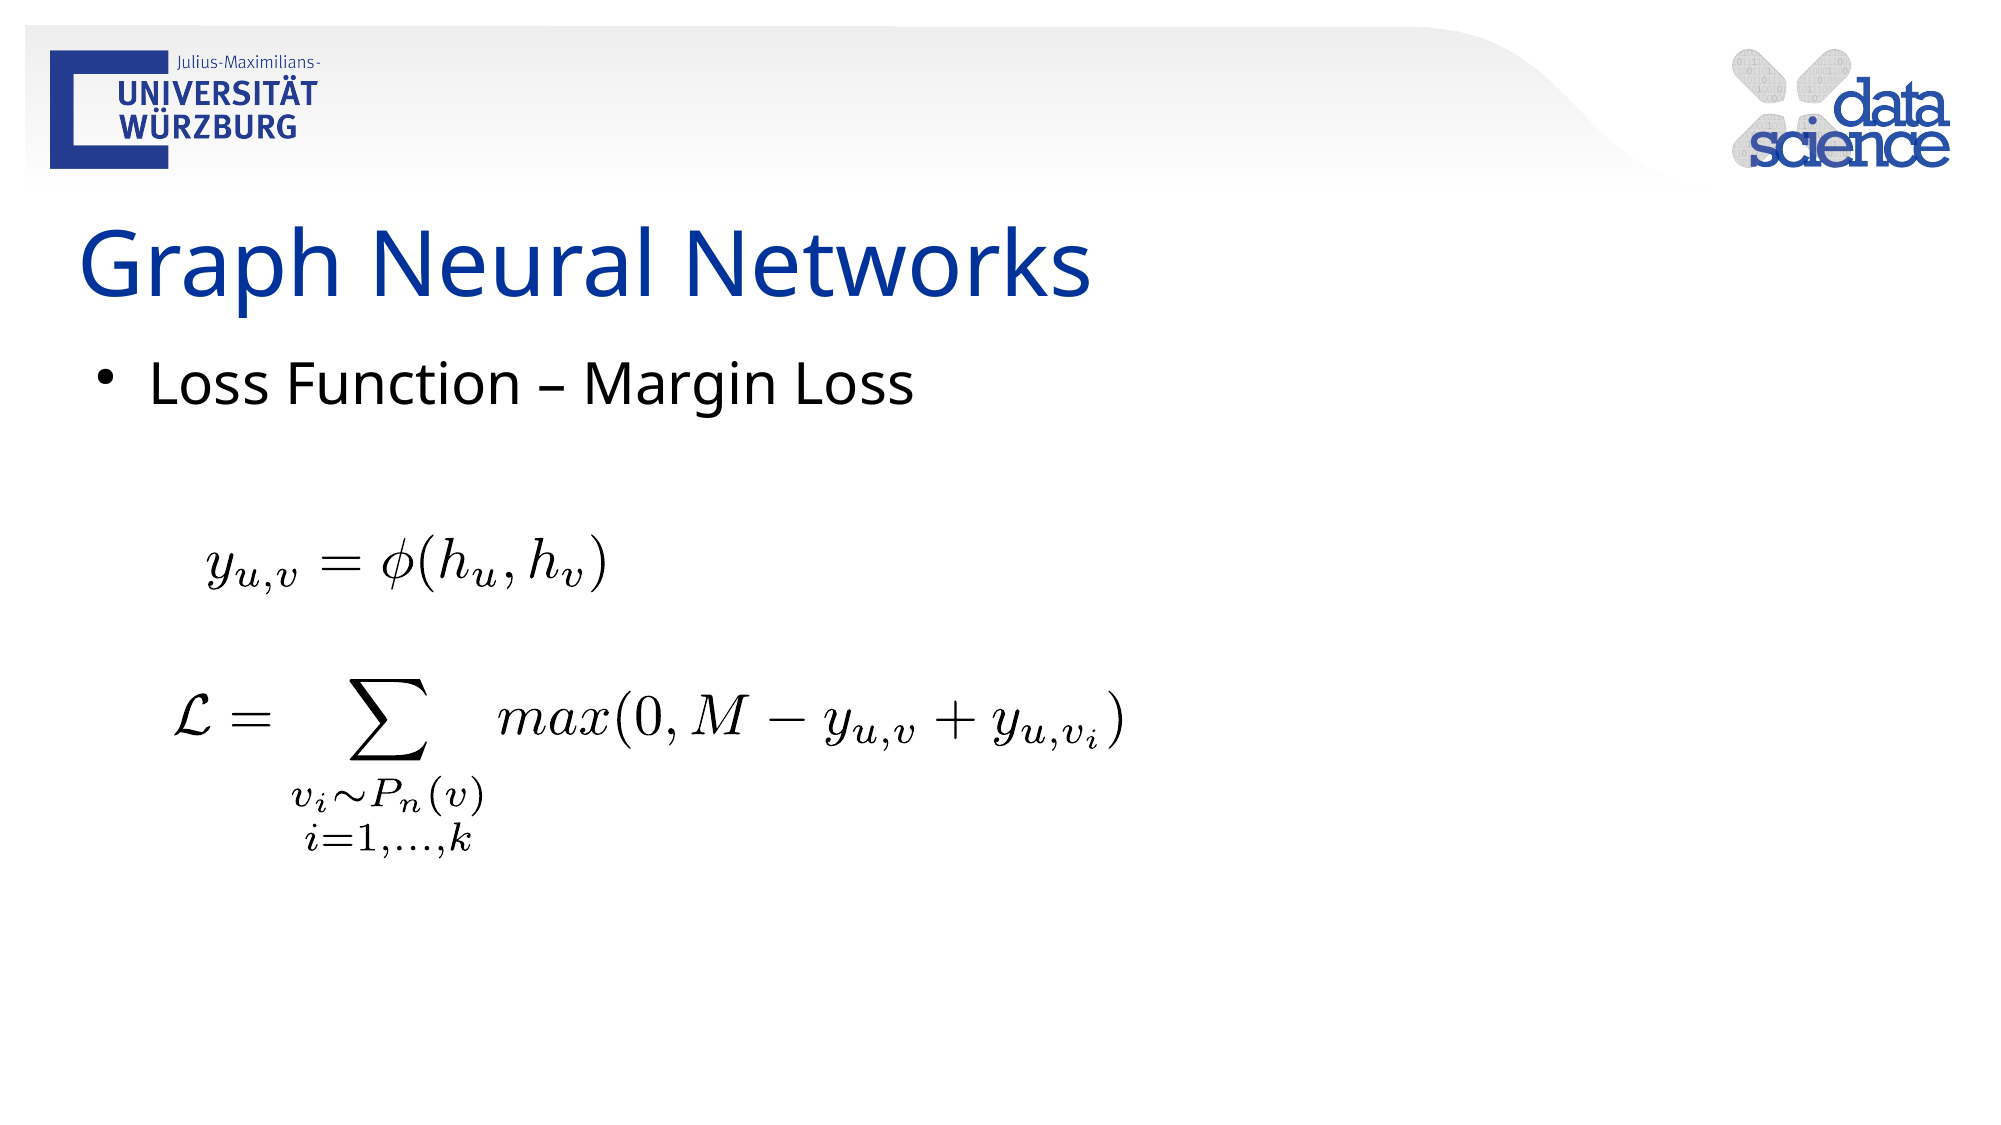

# Graph Neural Networks
Loss Function – Margin Loss